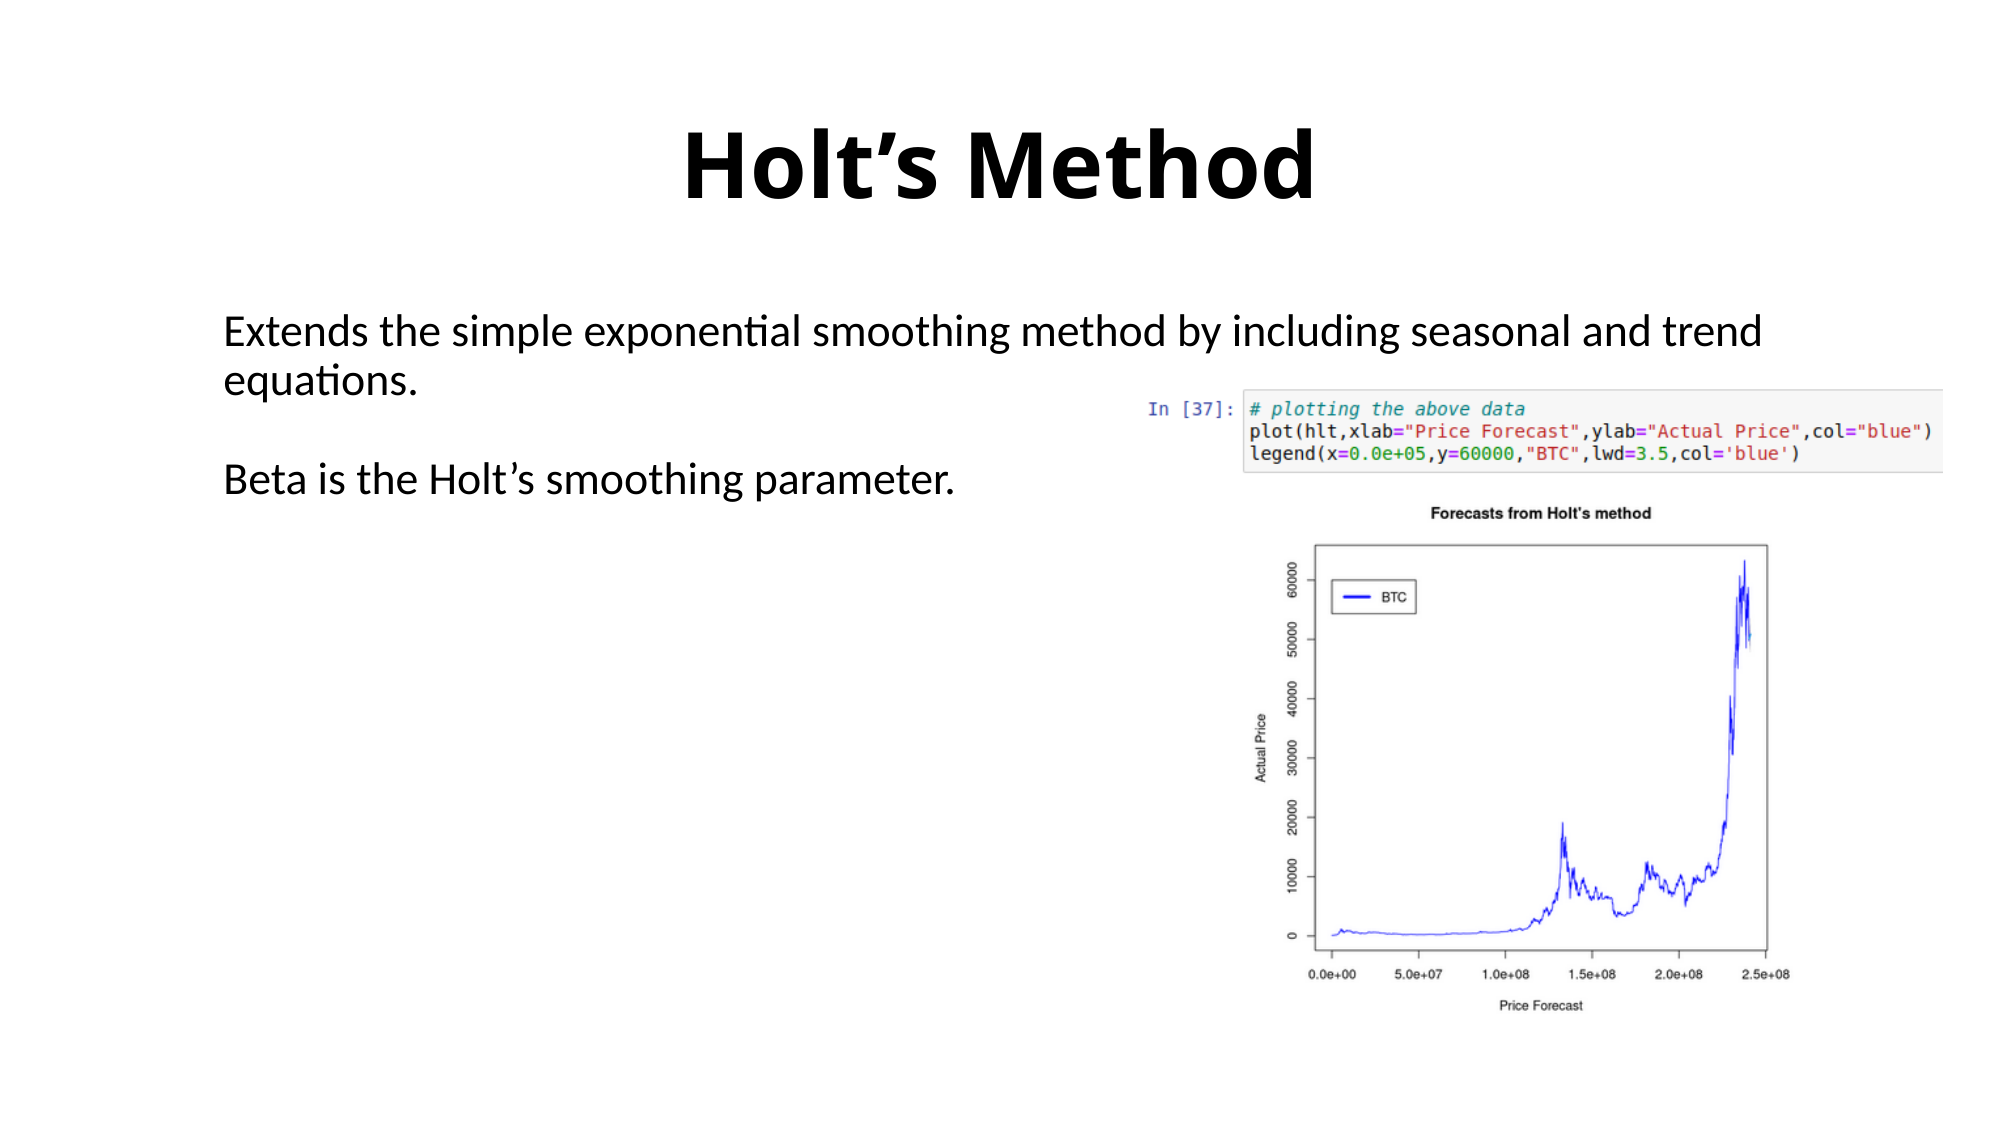

# Holt’s Method
Extends the simple exponential smoothing method by including seasonal and trend equations.
Beta is the Holt’s smoothing parameter.